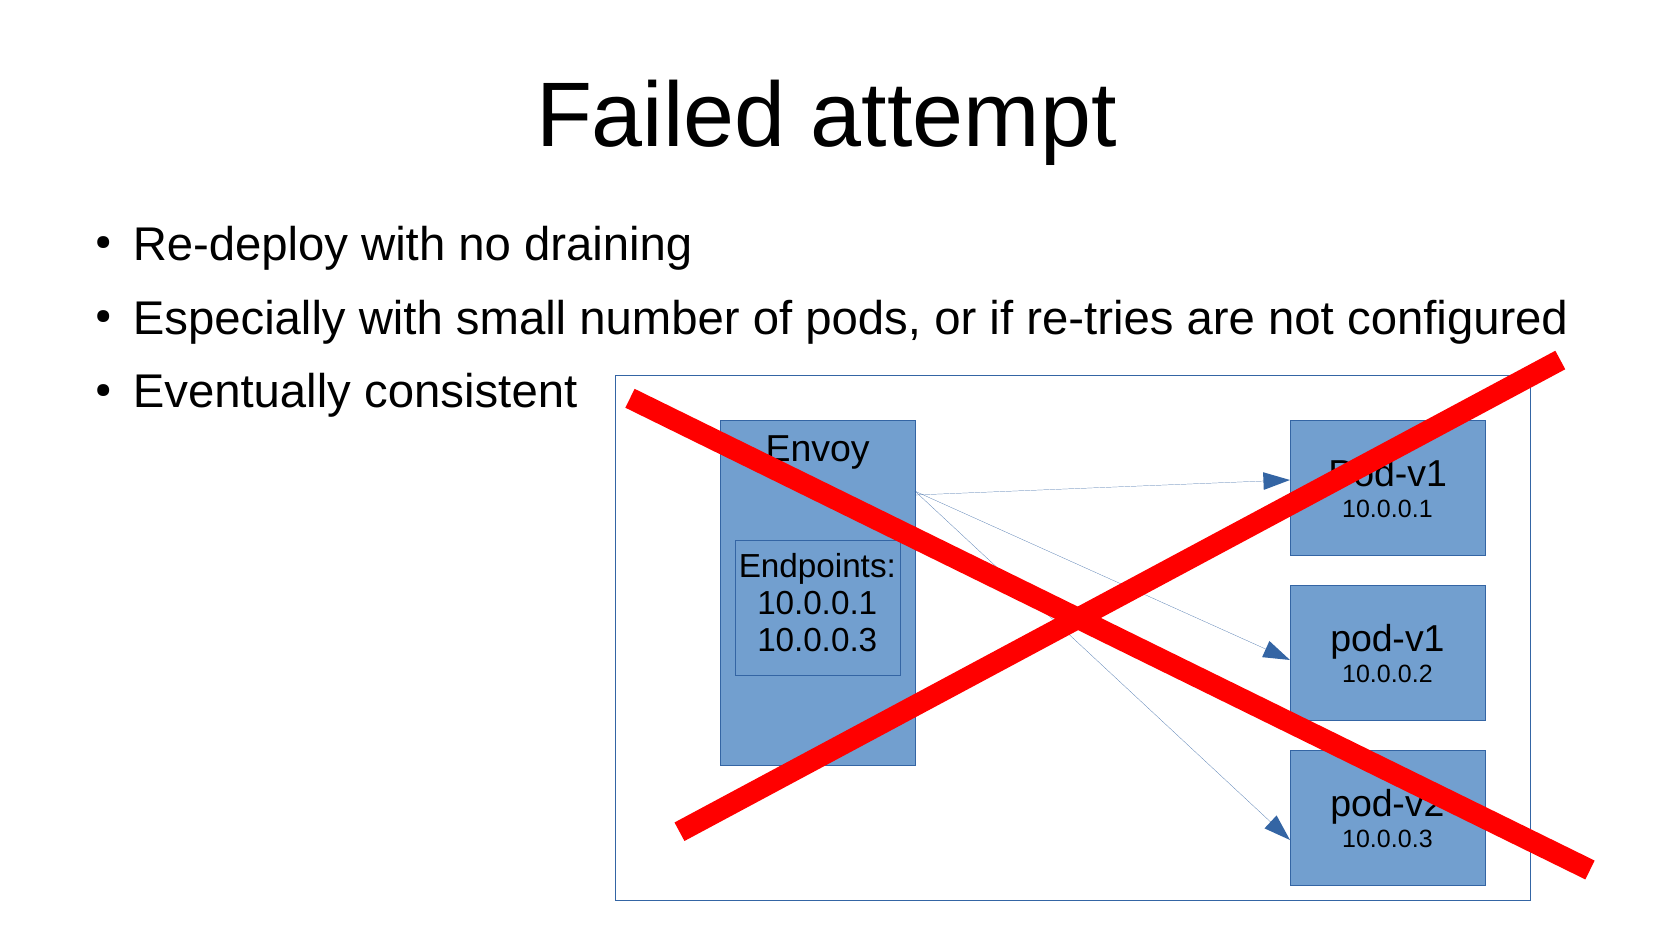

# Failed attempt
Re-deploy with no draining
Especially with small number of pods, or if re-tries are not configured
Eventually consistent
Envoy
Pod-v1
10.0.0.1
Endpoints:
10.0.0.1
10.0.0.2
Endpoints:
10.0.0.1
10.0.0.3
pod-v1
10.0.0.2
pod-v2
10.0.0.3